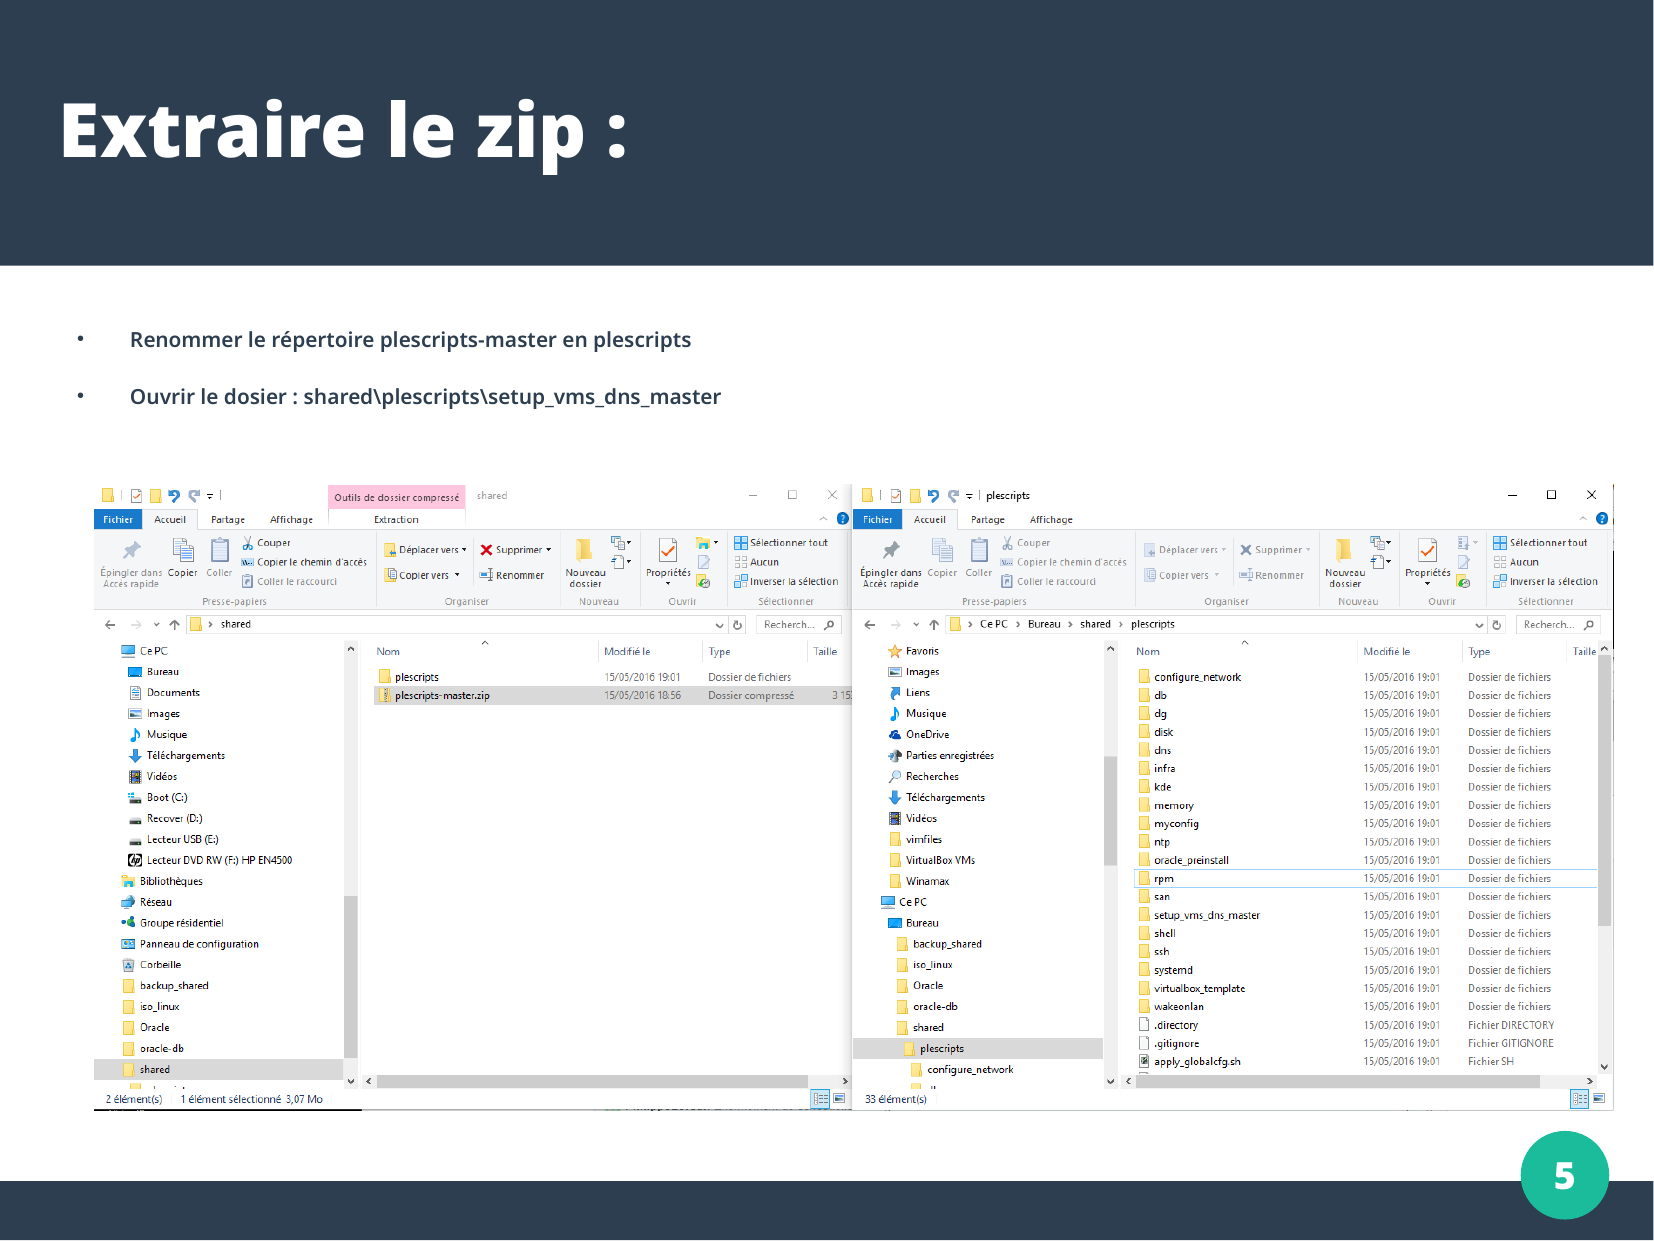

# Extraire le zip :
Renommer le répertoire plescripts-master en plescripts
Ouvrir le dosier : shared\plescripts\setup_vms_dns_master
5